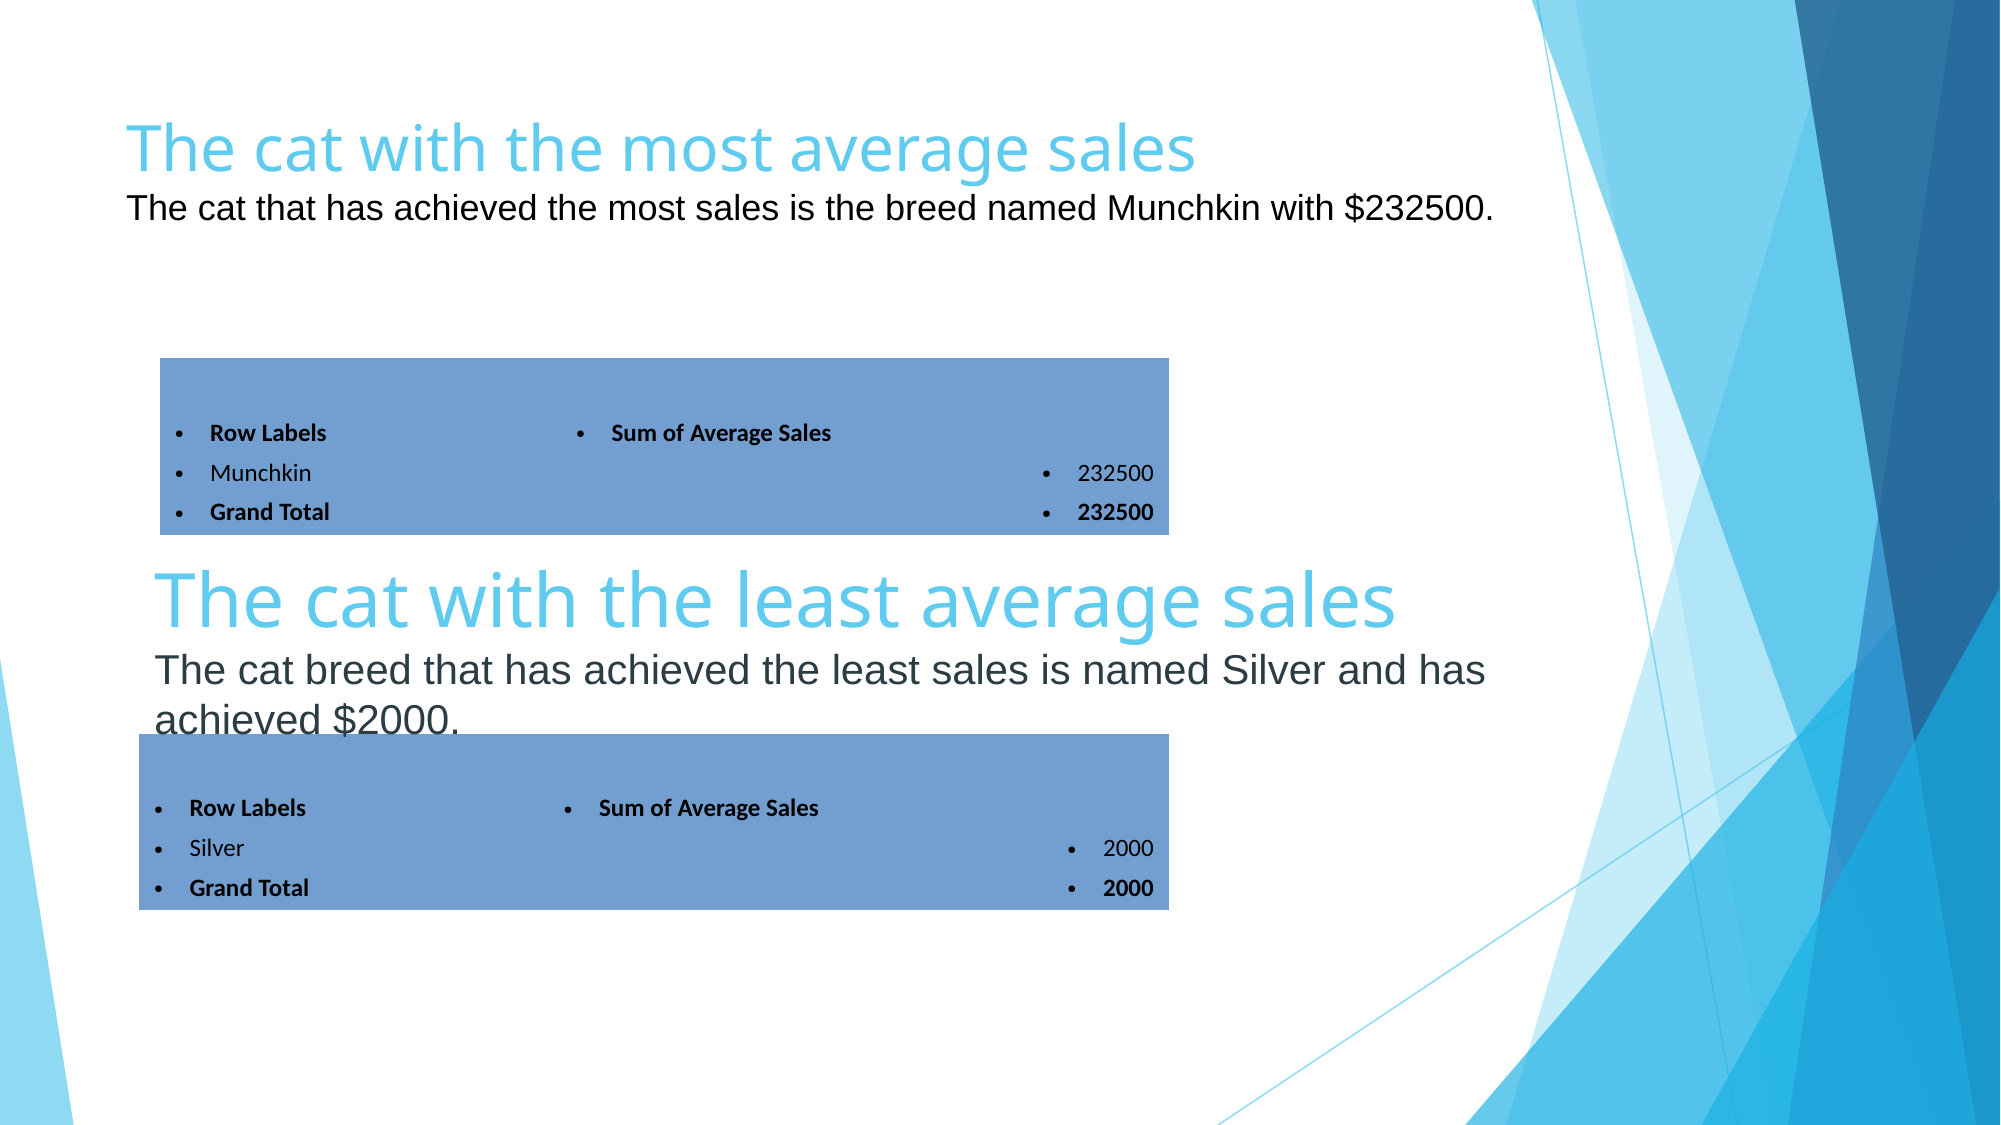

# The cat with the most average sales The cat that has achieved the most sales is the breed named Munchkin with $232500.
| | |
| --- | --- |
| Row Labels | Sum of Average Sales |
| Munchkin | 232500 |
| Grand Total | 232500 |
The cat with the least average sales
The cat breed that has achieved the least sales is named Silver and has achieved $2000.
| | |
| --- | --- |
| Row Labels | Sum of Average Sales |
| Silver | 2000 |
| Grand Total | 2000 |